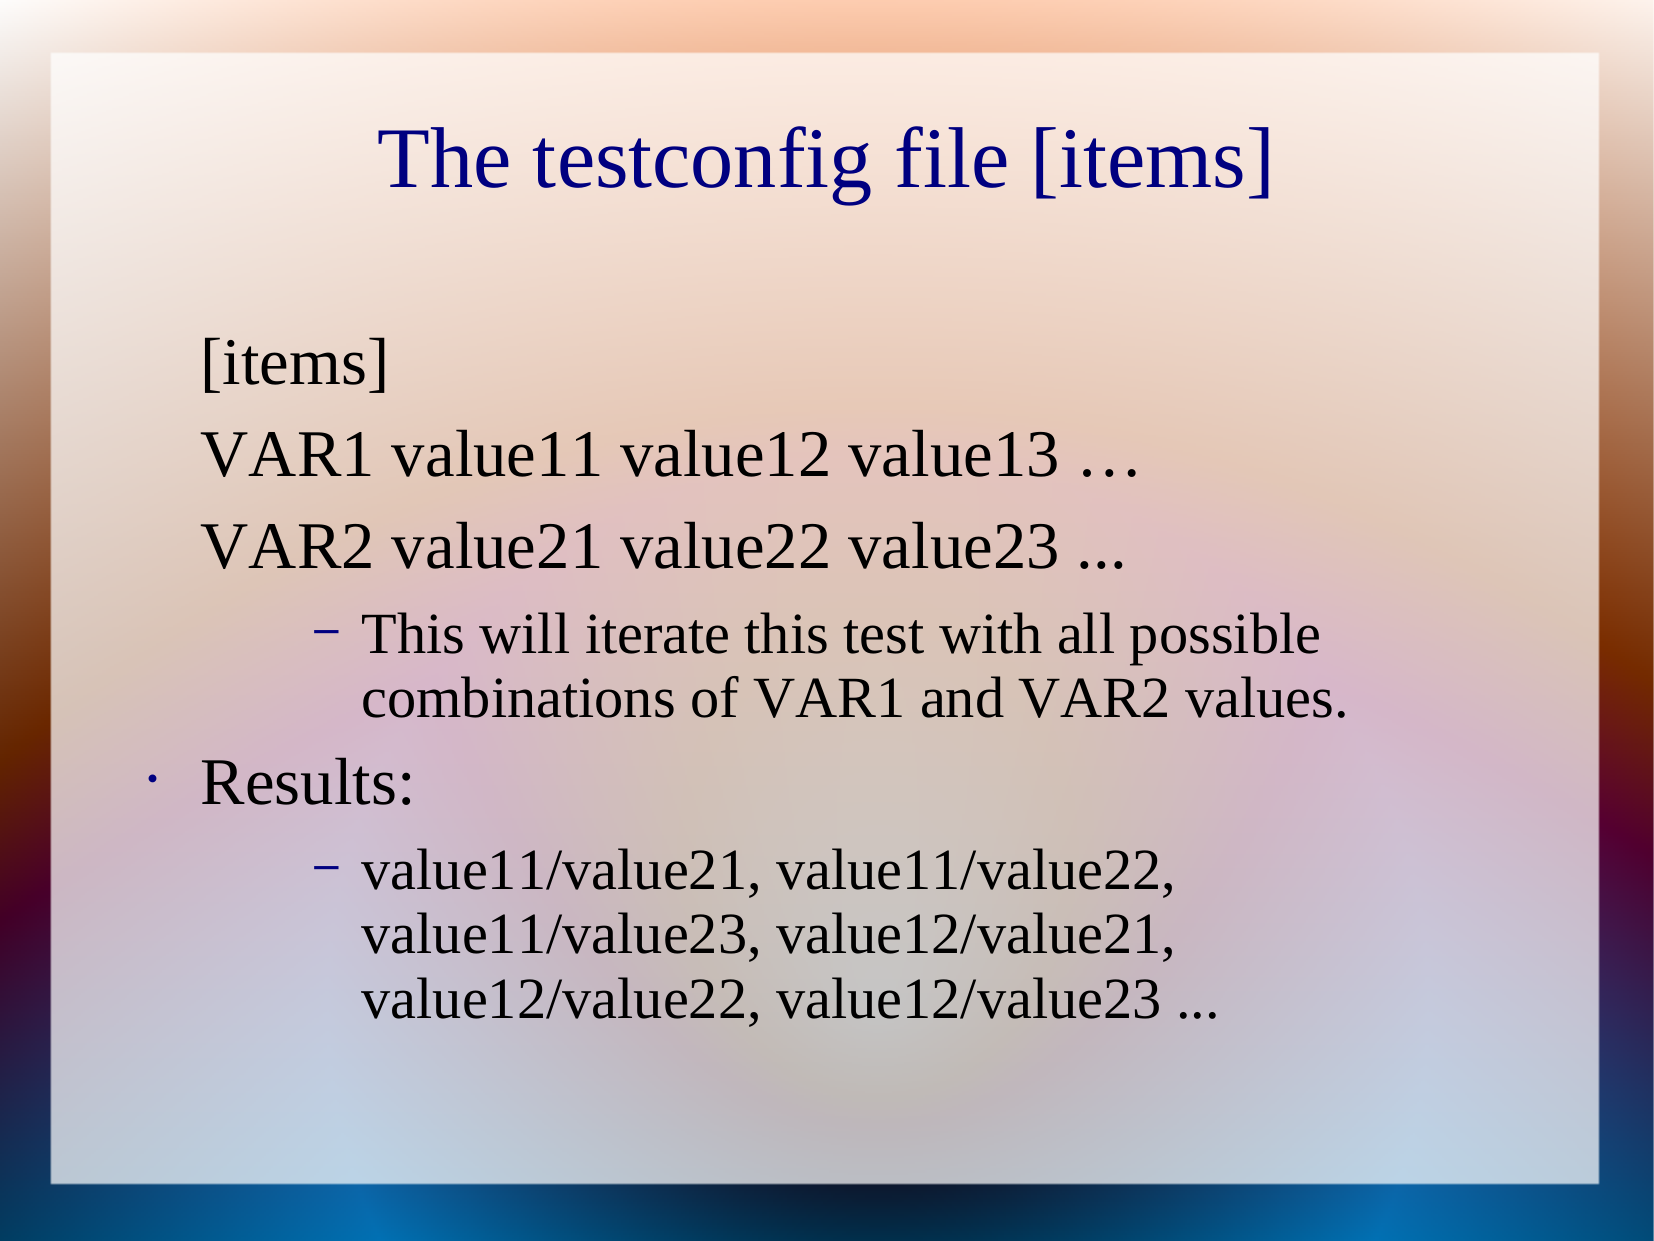

# The testconfig file [items]
[items]
VAR1 value11 value12 value13 …
VAR2 value21 value22 value23 ...
This will iterate this test with all possible combinations of VAR1 and VAR2 values.
Results:
value11/value21, value11/value22, value11/value23, value12/value21, value12/value22, value12/value23 ...